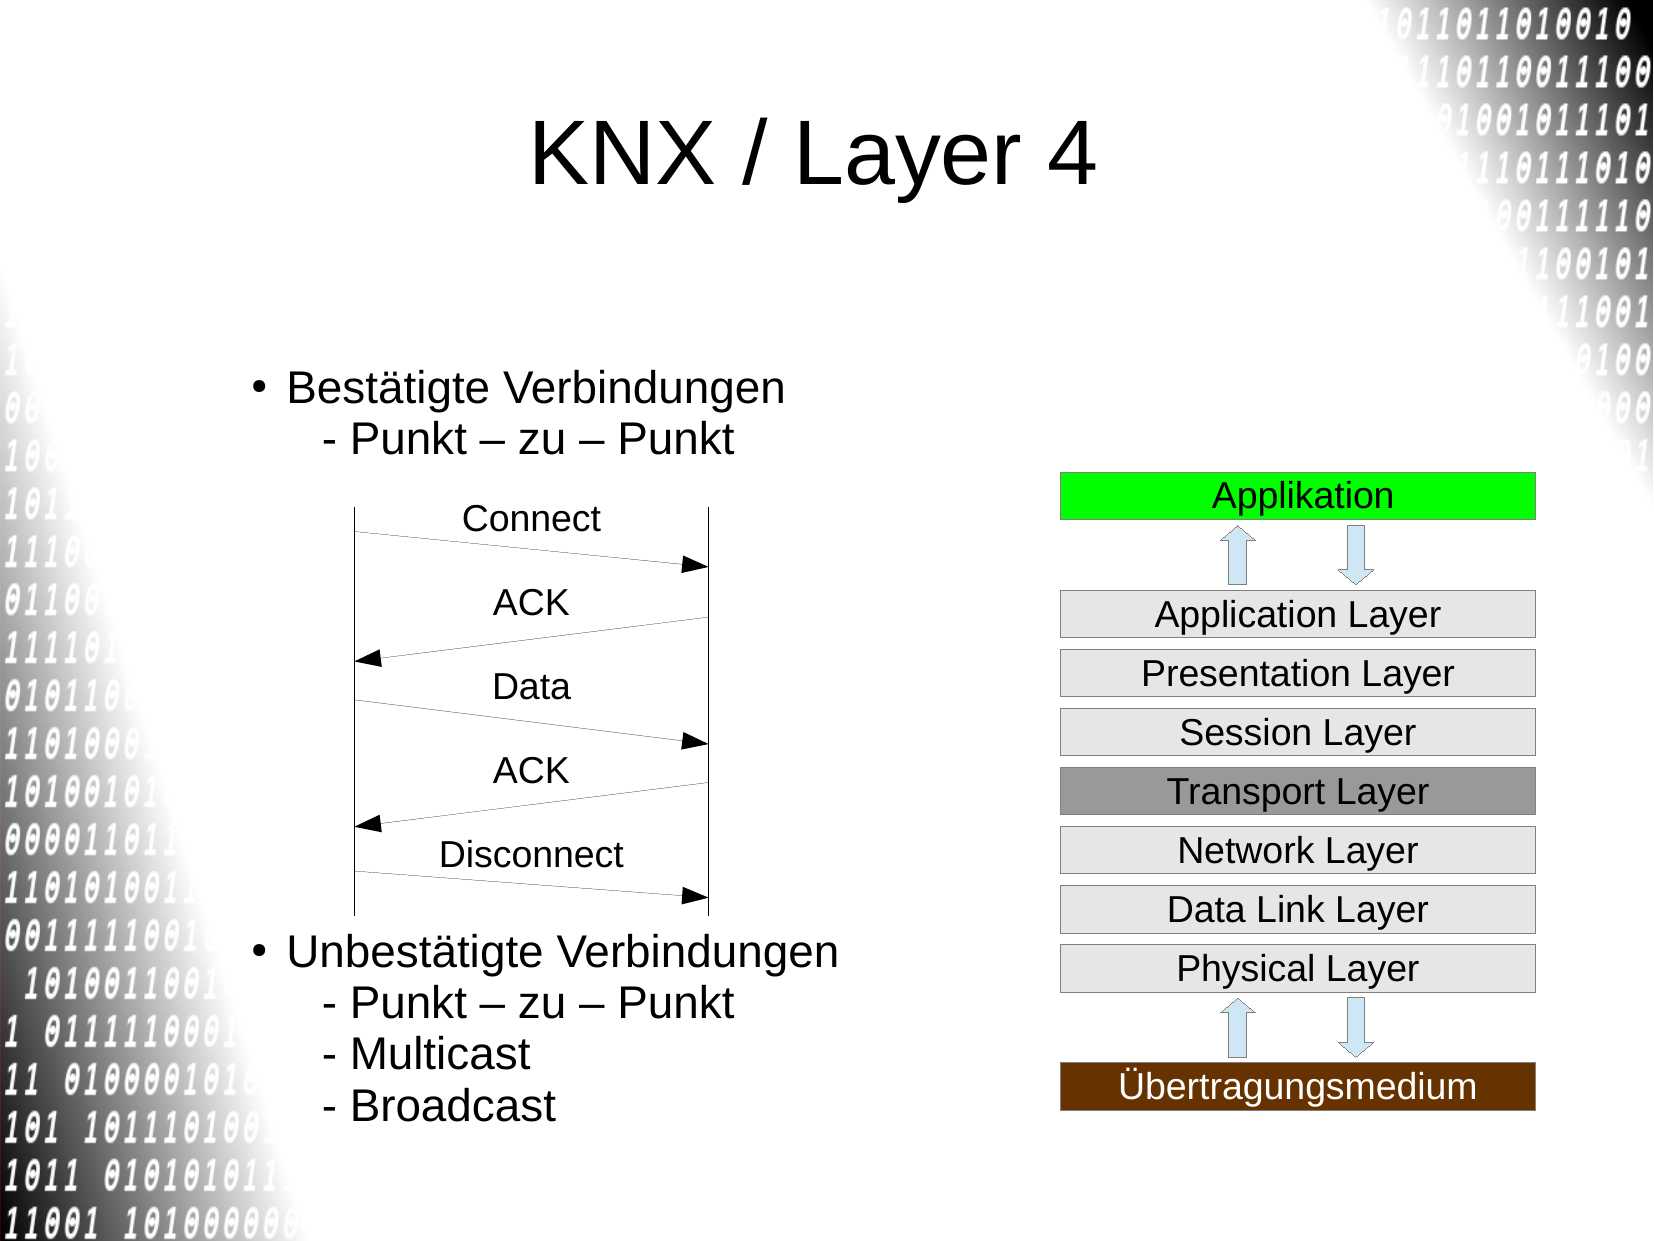

# KNX / Layer 4
Bestätigte Verbindungen
- Punkt – zu – Punkt
Unbestätigte Verbindungen
- Punkt – zu – Punkt
- Multicast
- Broadcast
 Applikation
Connect
ACK
Data
ACK
Disconnect
Application Layer
Presentation Layer
Session Layer
Transport Layer
Network Layer
Data Link Layer
Physical Layer
Übertragungsmedium